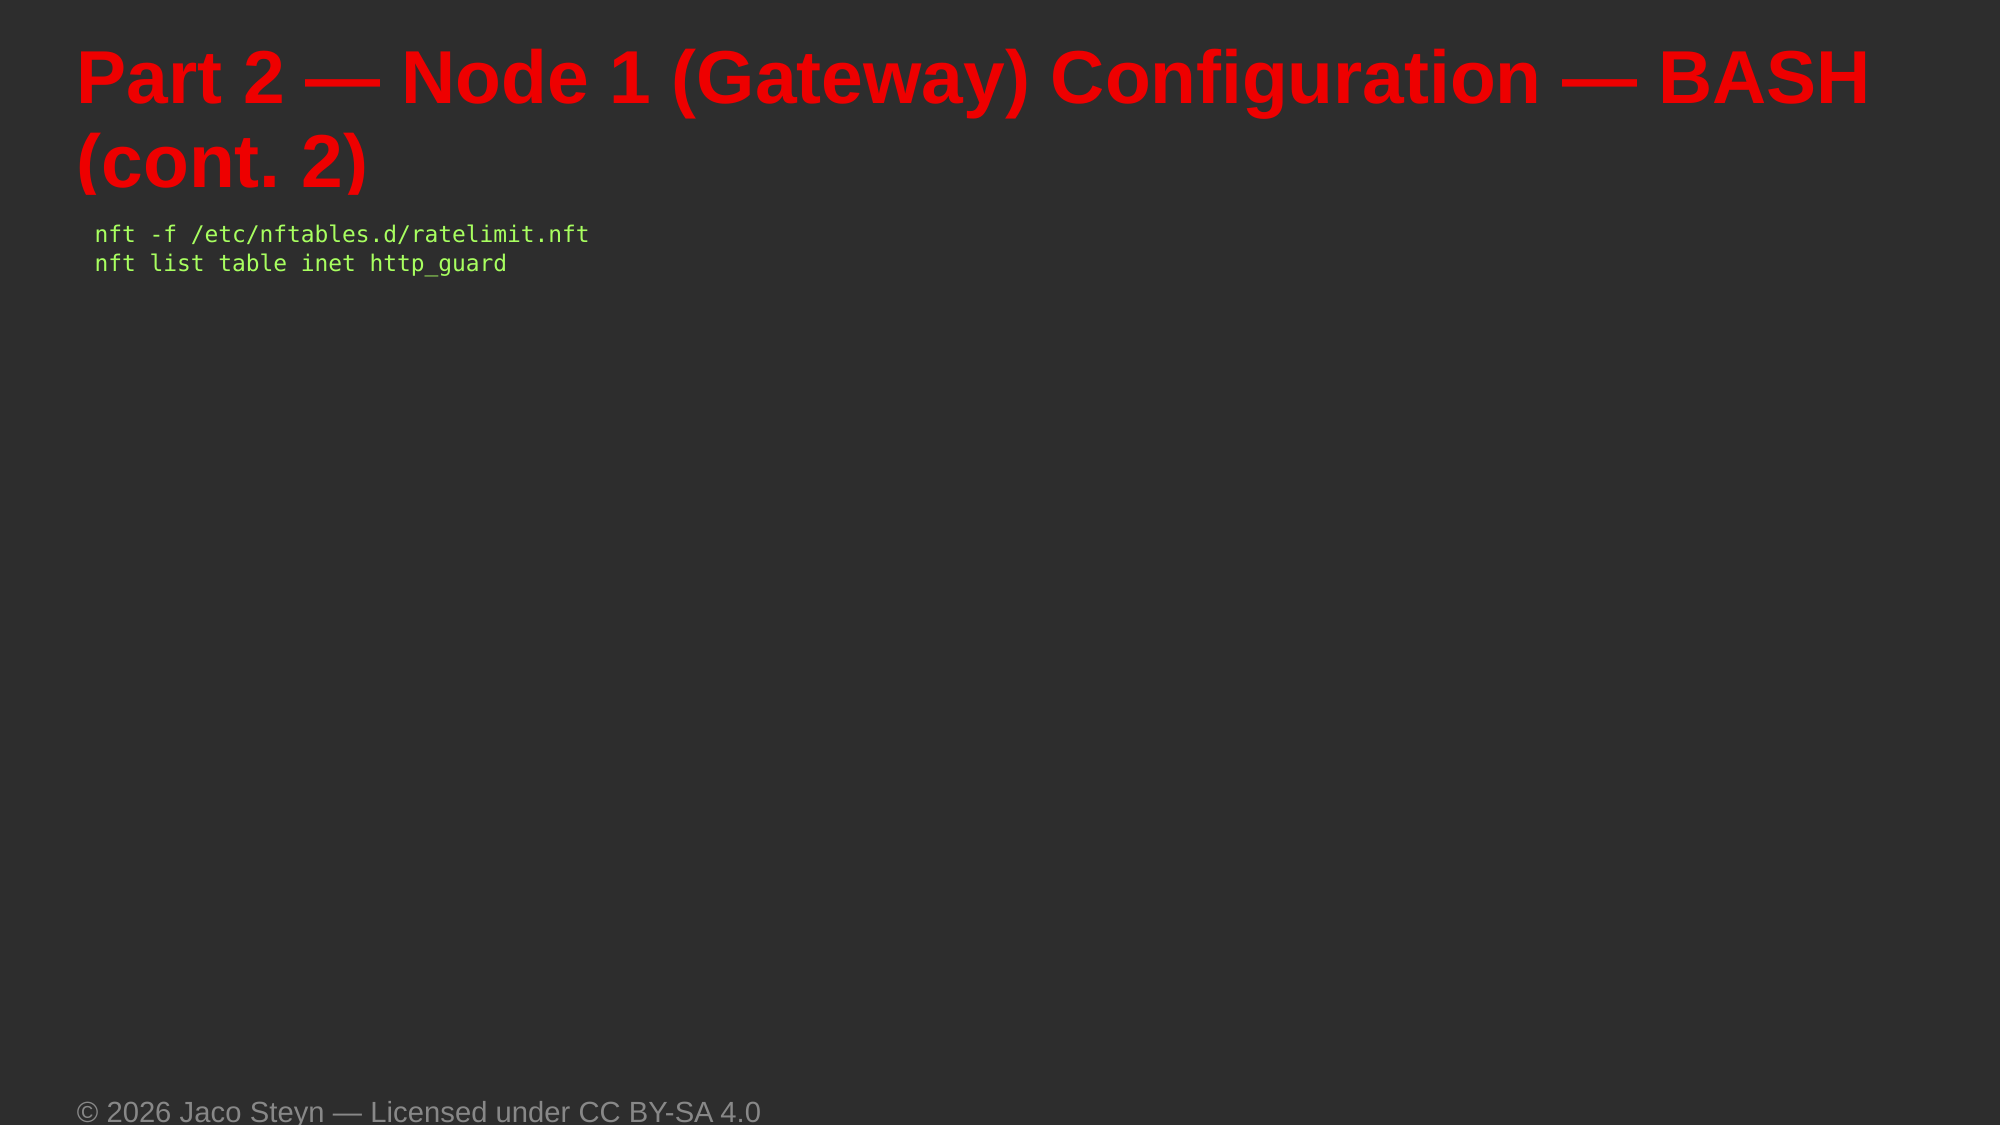

Part 2 — Node 1 (Gateway) Configuration — BASH (cont. 2)
nft -f /etc/nftables.d/ratelimit.nft
nft list table inet http_guard
© 2026 Jaco Steyn — Licensed under CC BY-SA 4.0